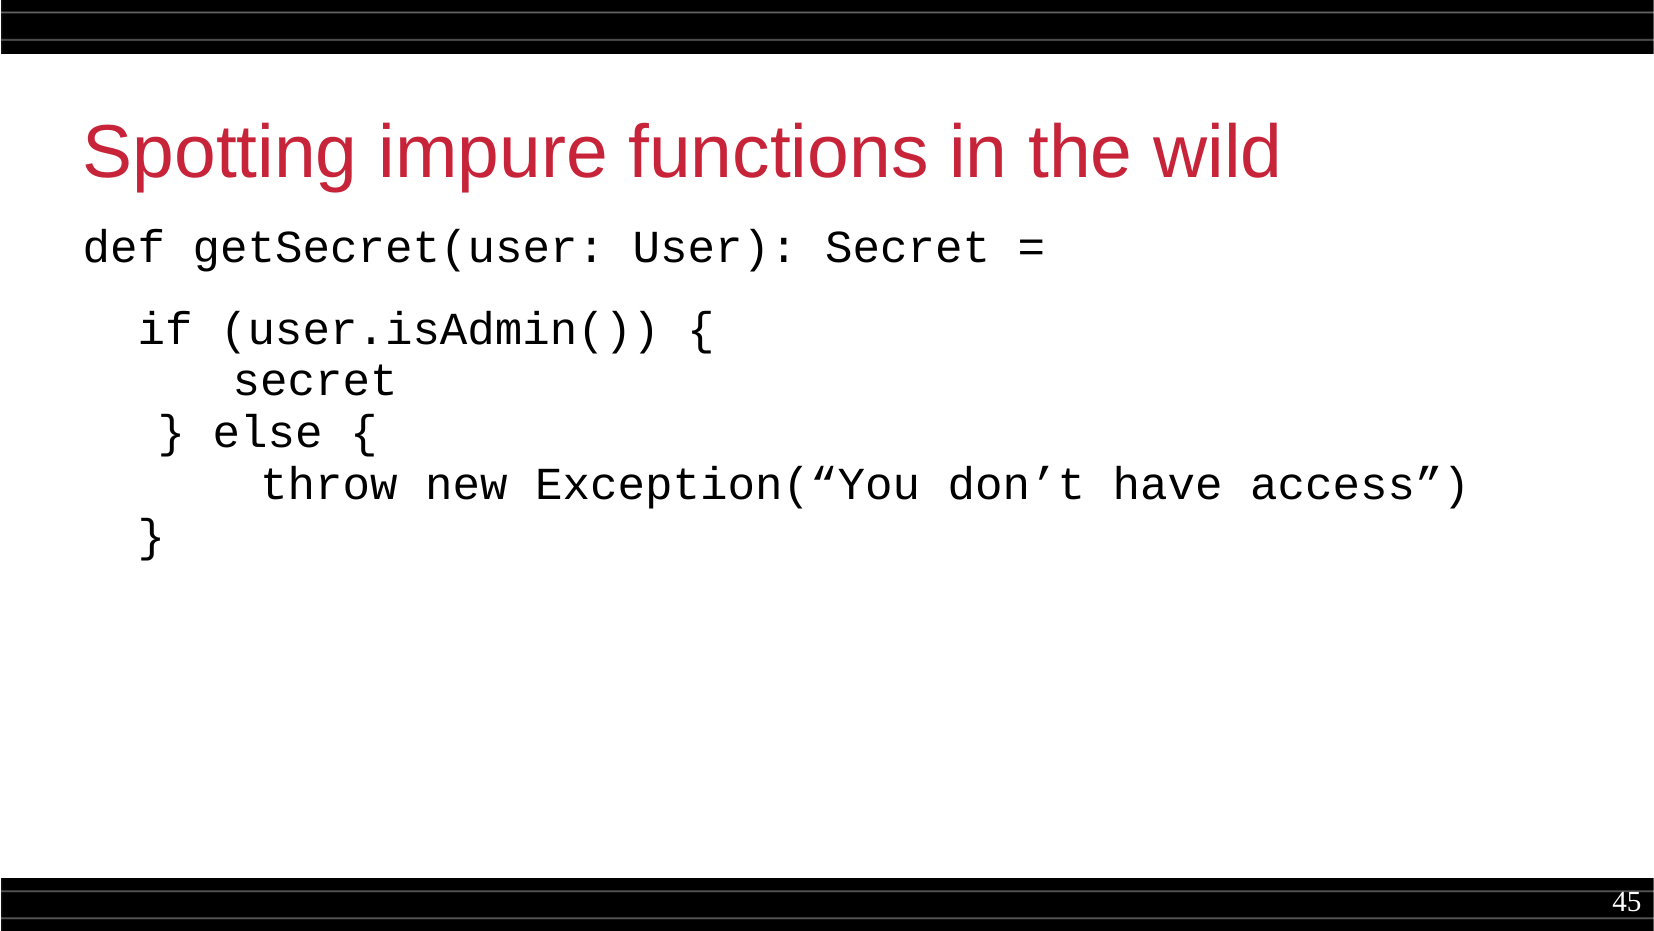

# Spotting impure functions in the wild
def getSecret(user: User): Secret =
 if (user.isAdmin()) {
		secret
	} else {
		 throw new Exception(“You don’t have access”)
 }